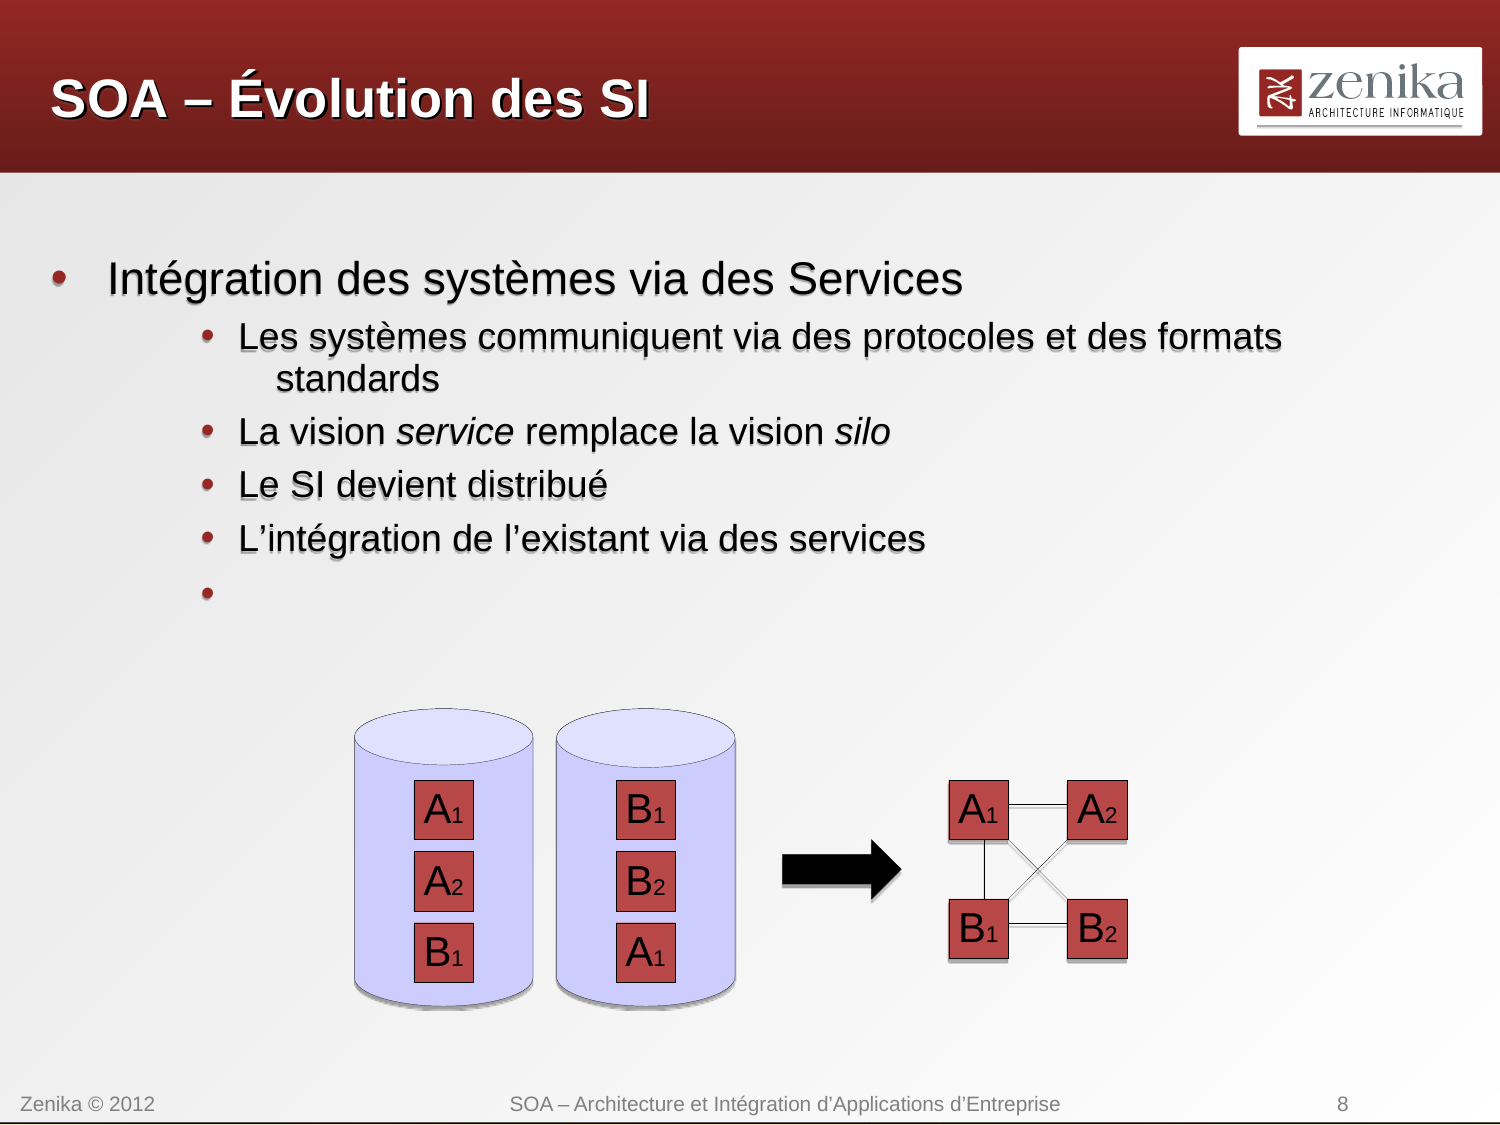

# SOA – Évolution des SI
Intégration des systèmes via des Services
Les systèmes communiquent via des protocoles et des formats standards
La vision service remplace la vision silo
Le SI devient distribué
L’intégration de l’existant via des services